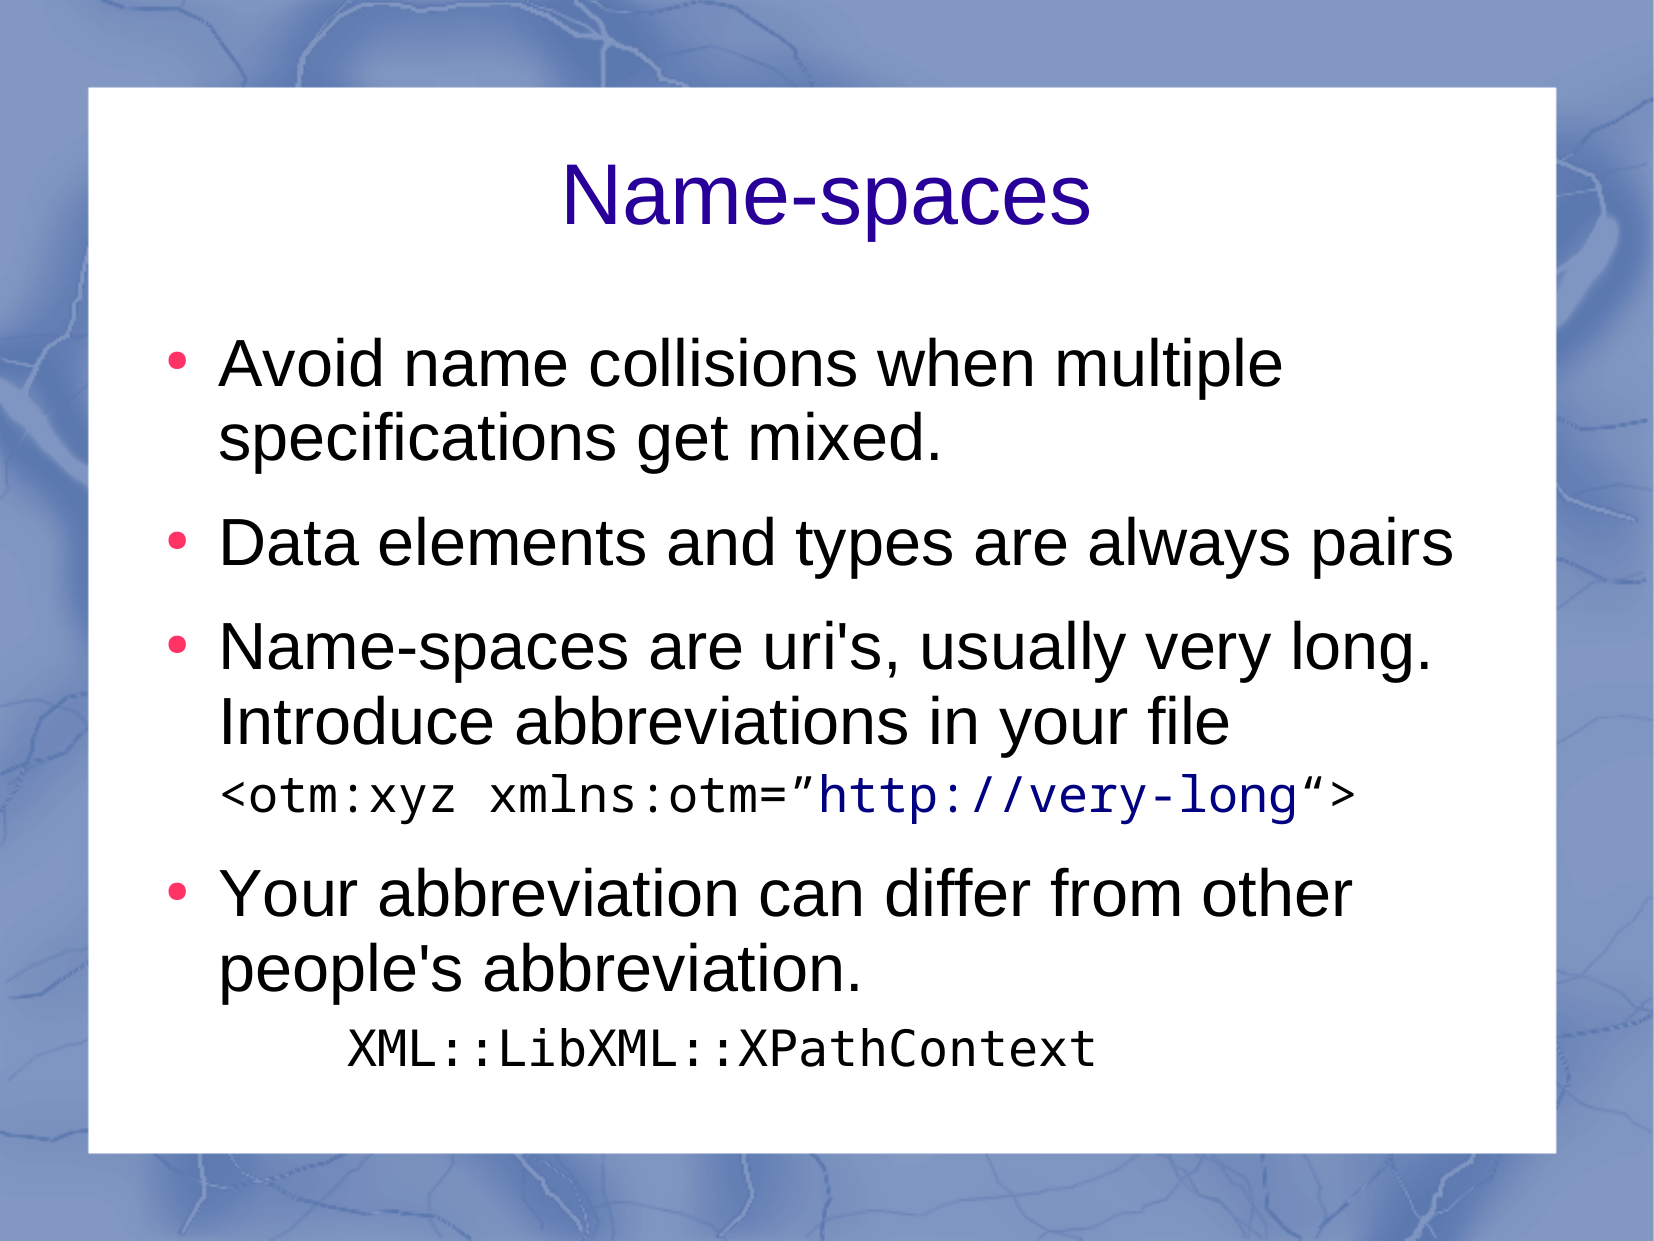

# Name-spaces
Avoid name collisions when multiple specifications get mixed.
Data elements and types are always pairs
Name-spaces are uri's, usually very long. Introduce abbreviations in your file
<otm:xyz xmlns:otm=”http://very-long“>
Your abbreviation can differ from other people's abbreviation.
 XML::LibXML::XPathContext